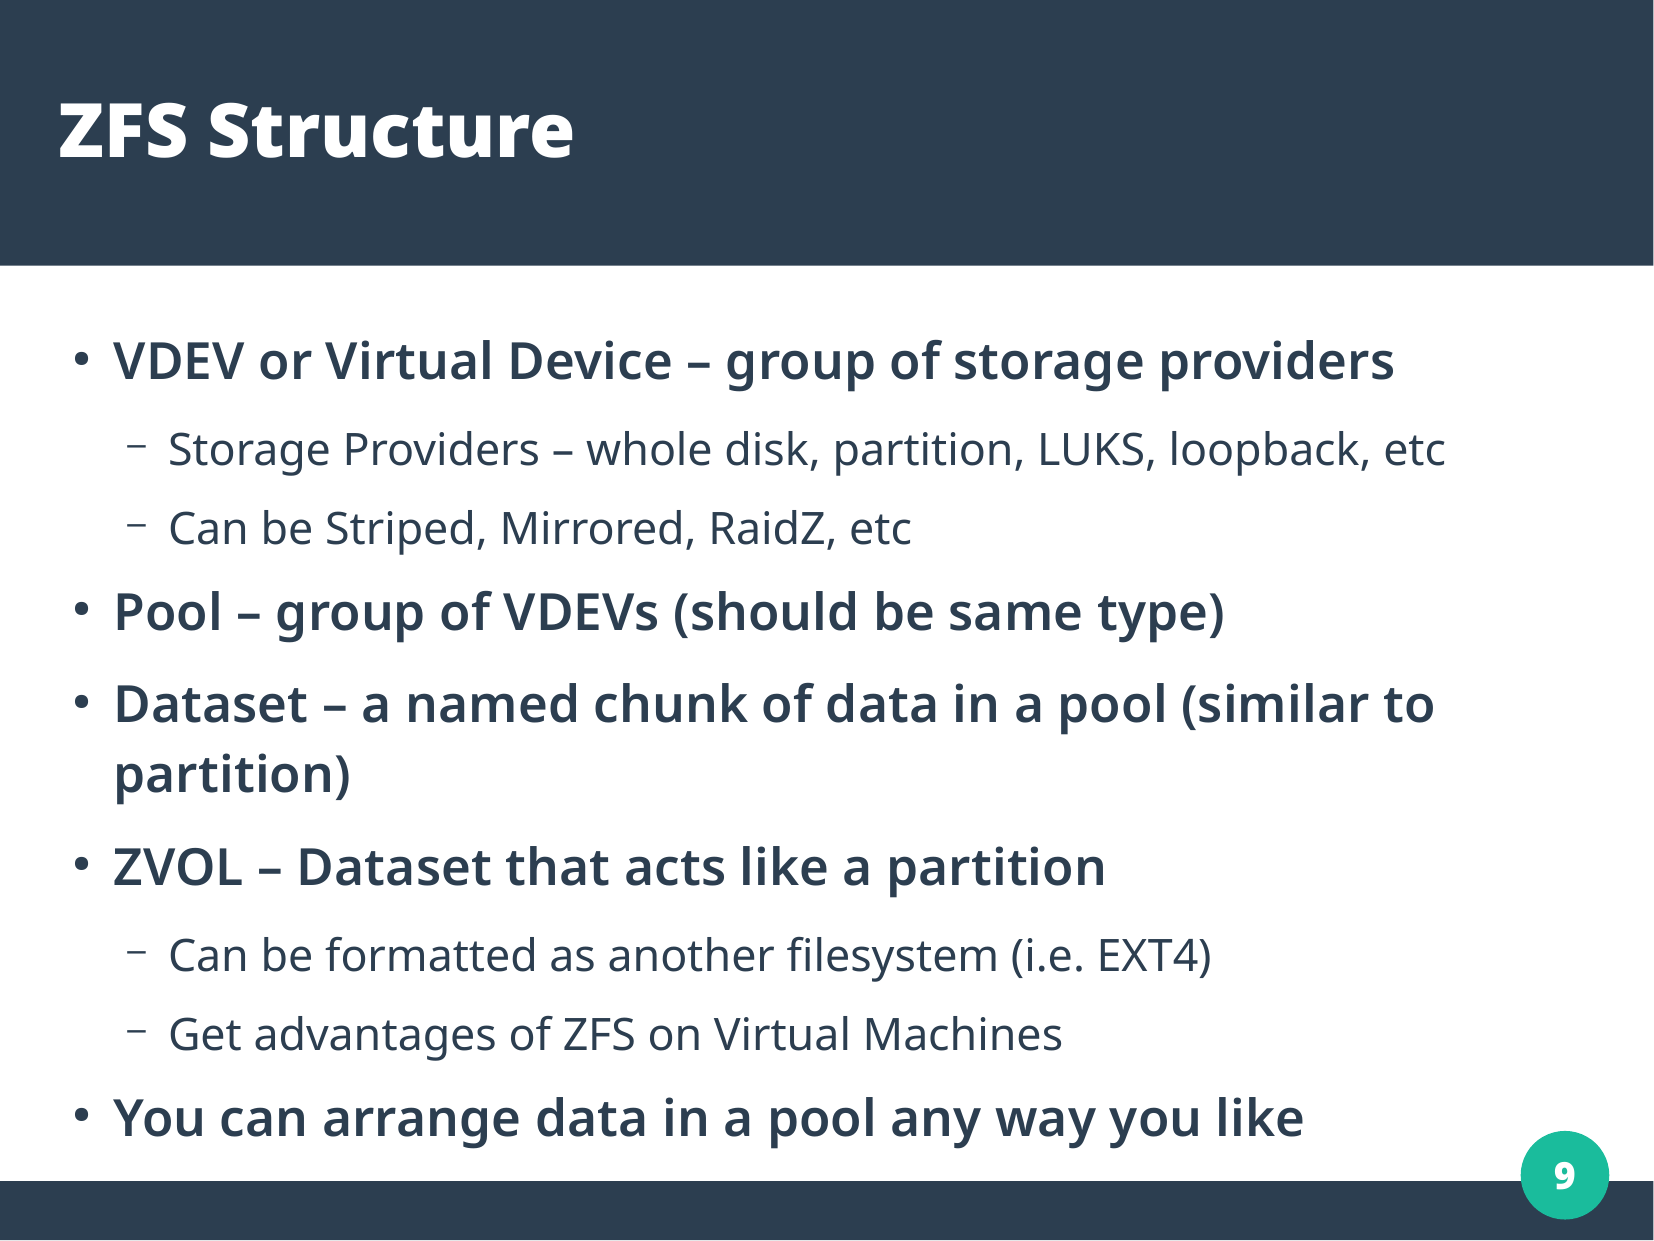

# ZFS Structure
VDEV or Virtual Device – group of storage providers
Storage Providers – whole disk, partition, LUKS, loopback, etc
Can be Striped, Mirrored, RaidZ, etc
Pool – group of VDEVs (should be same type)
Dataset – a named chunk of data in a pool (similar to partition)
ZVOL – Dataset that acts like a partition
Can be formatted as another filesystem (i.e. EXT4)
Get advantages of ZFS on Virtual Machines
You can arrange data in a pool any way you like
9